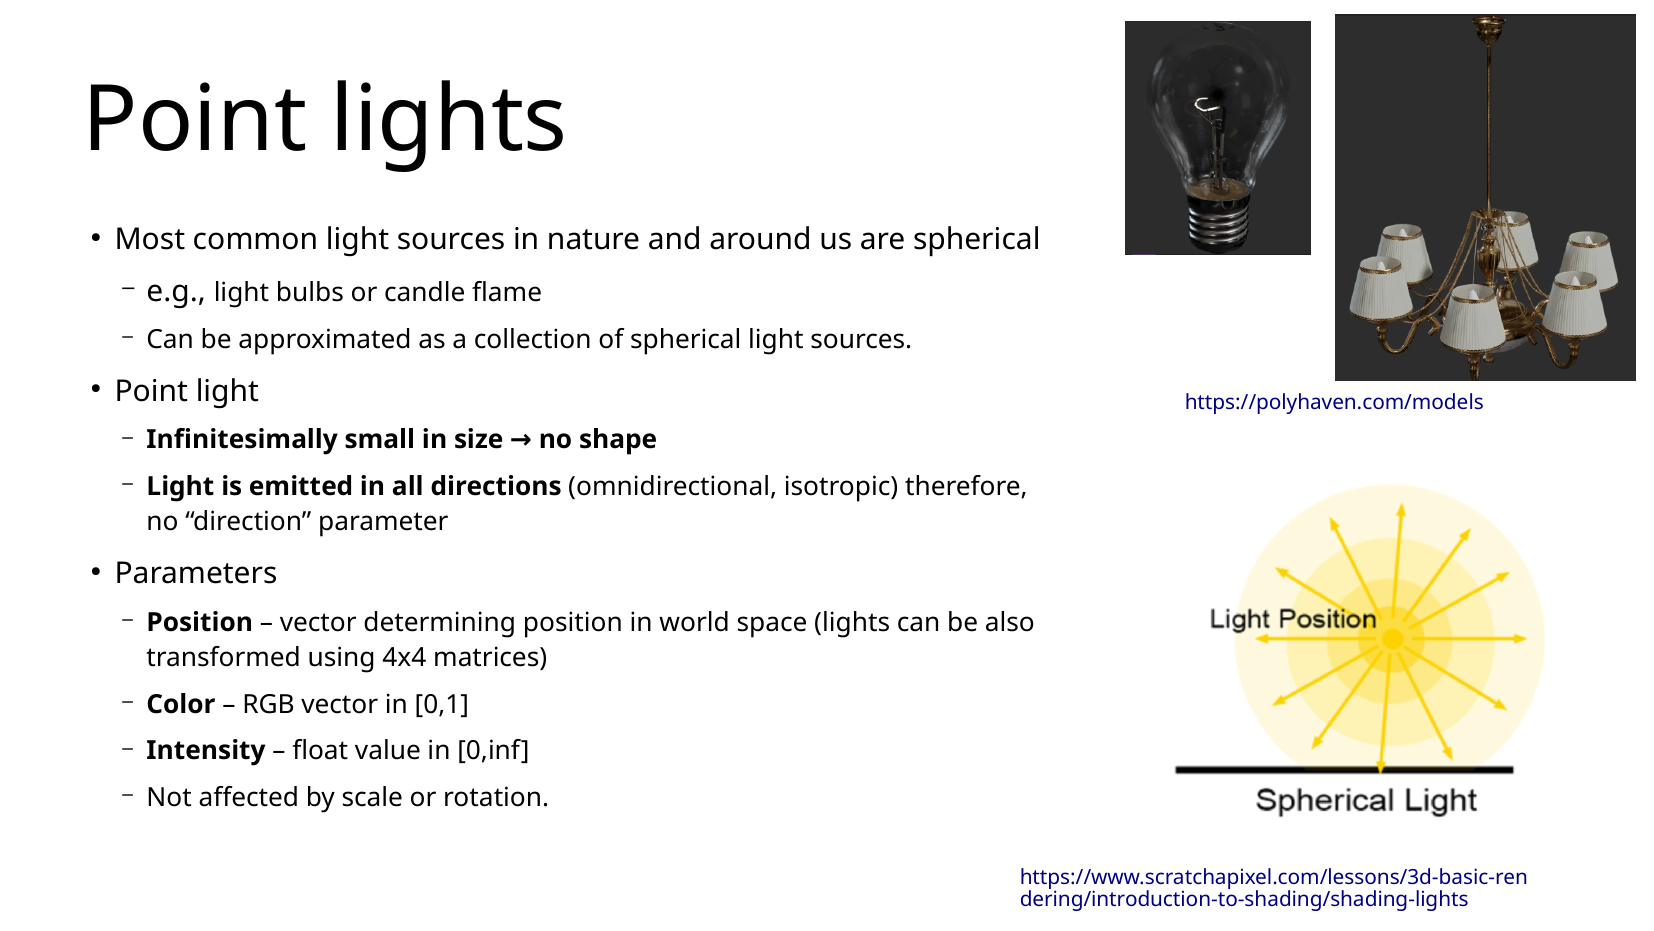

# Point lights
Most common light sources in nature and around us are spherical
e.g., light bulbs or candle flame
Can be approximated as a collection of spherical light sources.
Point light
Infinitesimally small in size → no shape
Light is emitted in all directions (omnidirectional, isotropic) therefore, no “direction” parameter
Parameters
Position – vector determining position in world space (lights can be also transformed using 4x4 matrices)
Color – RGB vector in [0,1]
Intensity – float value in [0,inf]
Not affected by scale or rotation.
https://polyhaven.com/models
https://www.scratchapixel.com/lessons/3d-basic-rendering/introduction-to-shading/shading-lights